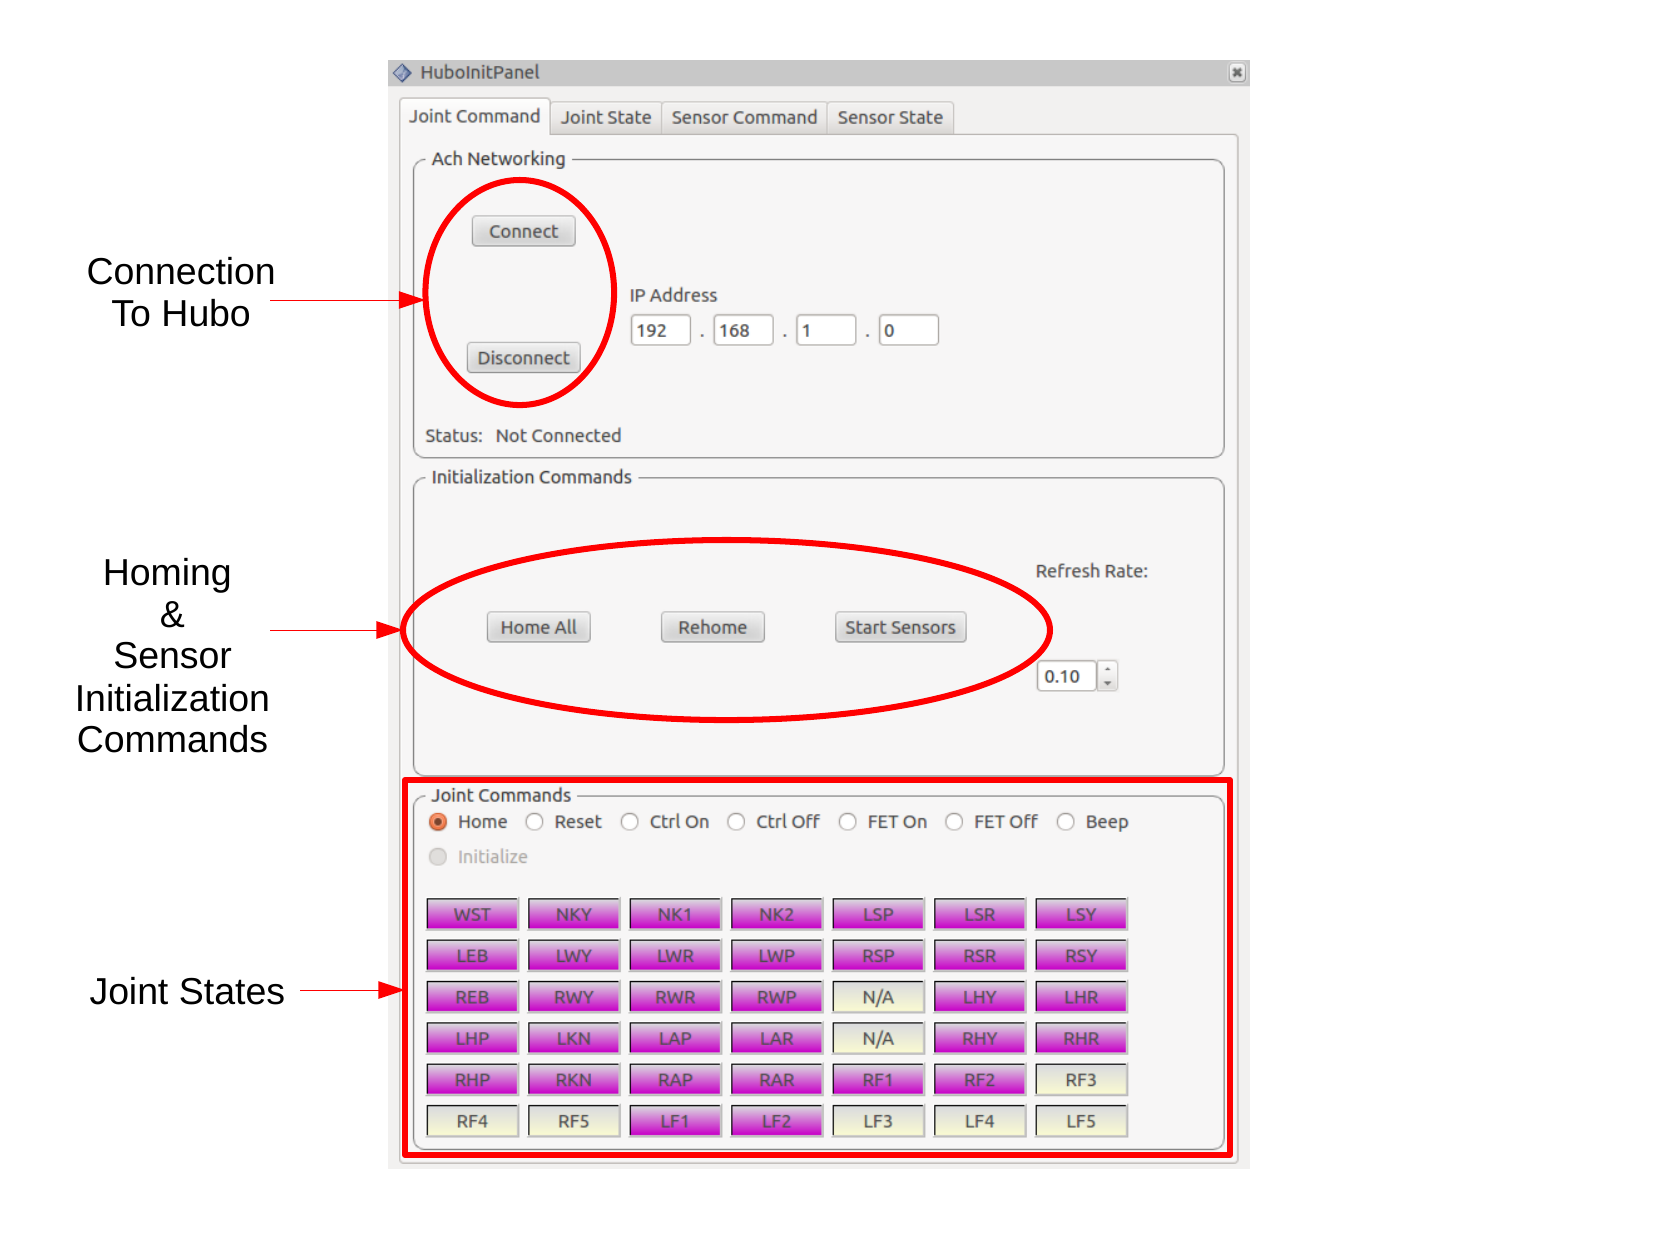

Connection
To Hubo
Homing
&
Sensor Initialization Commands
Joint States